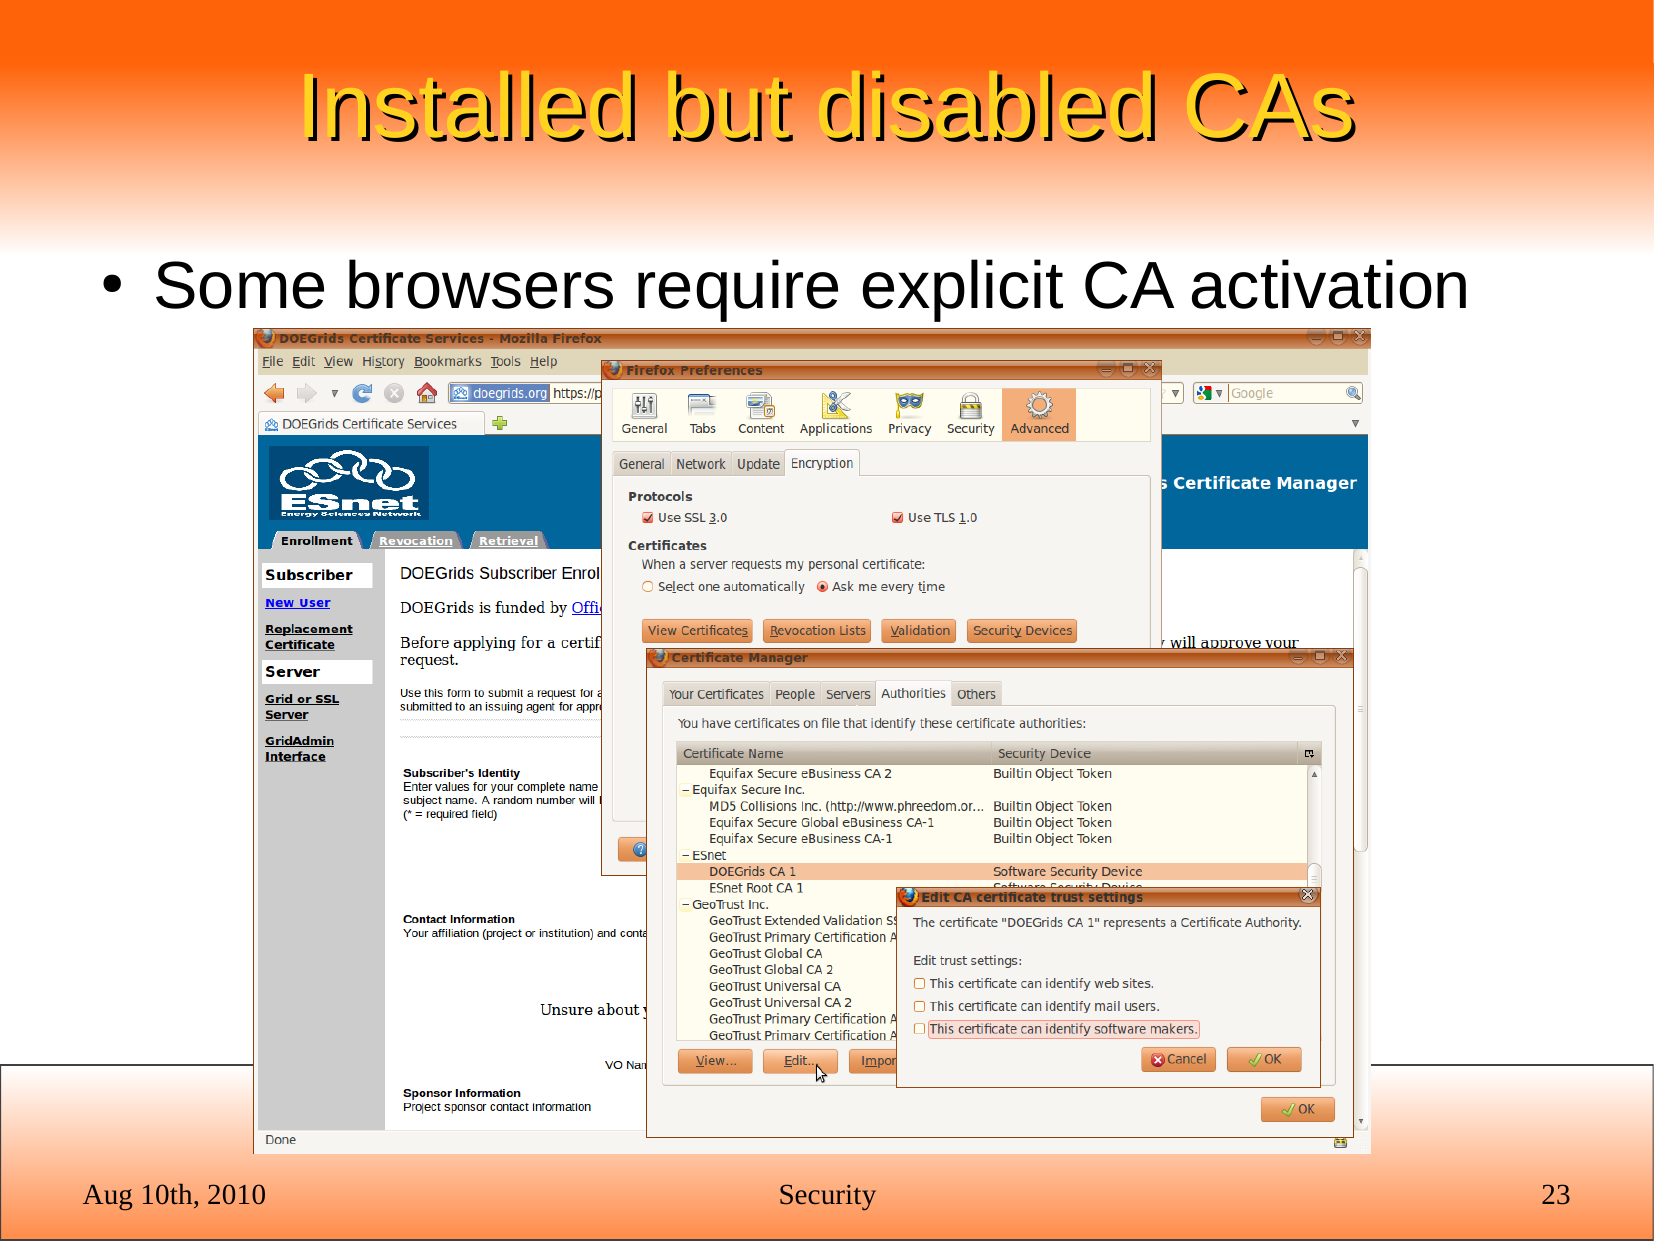

# Installed but disabled CAs
Some browsers require explicit CA activation
Aug 10th, 2010
Security
23